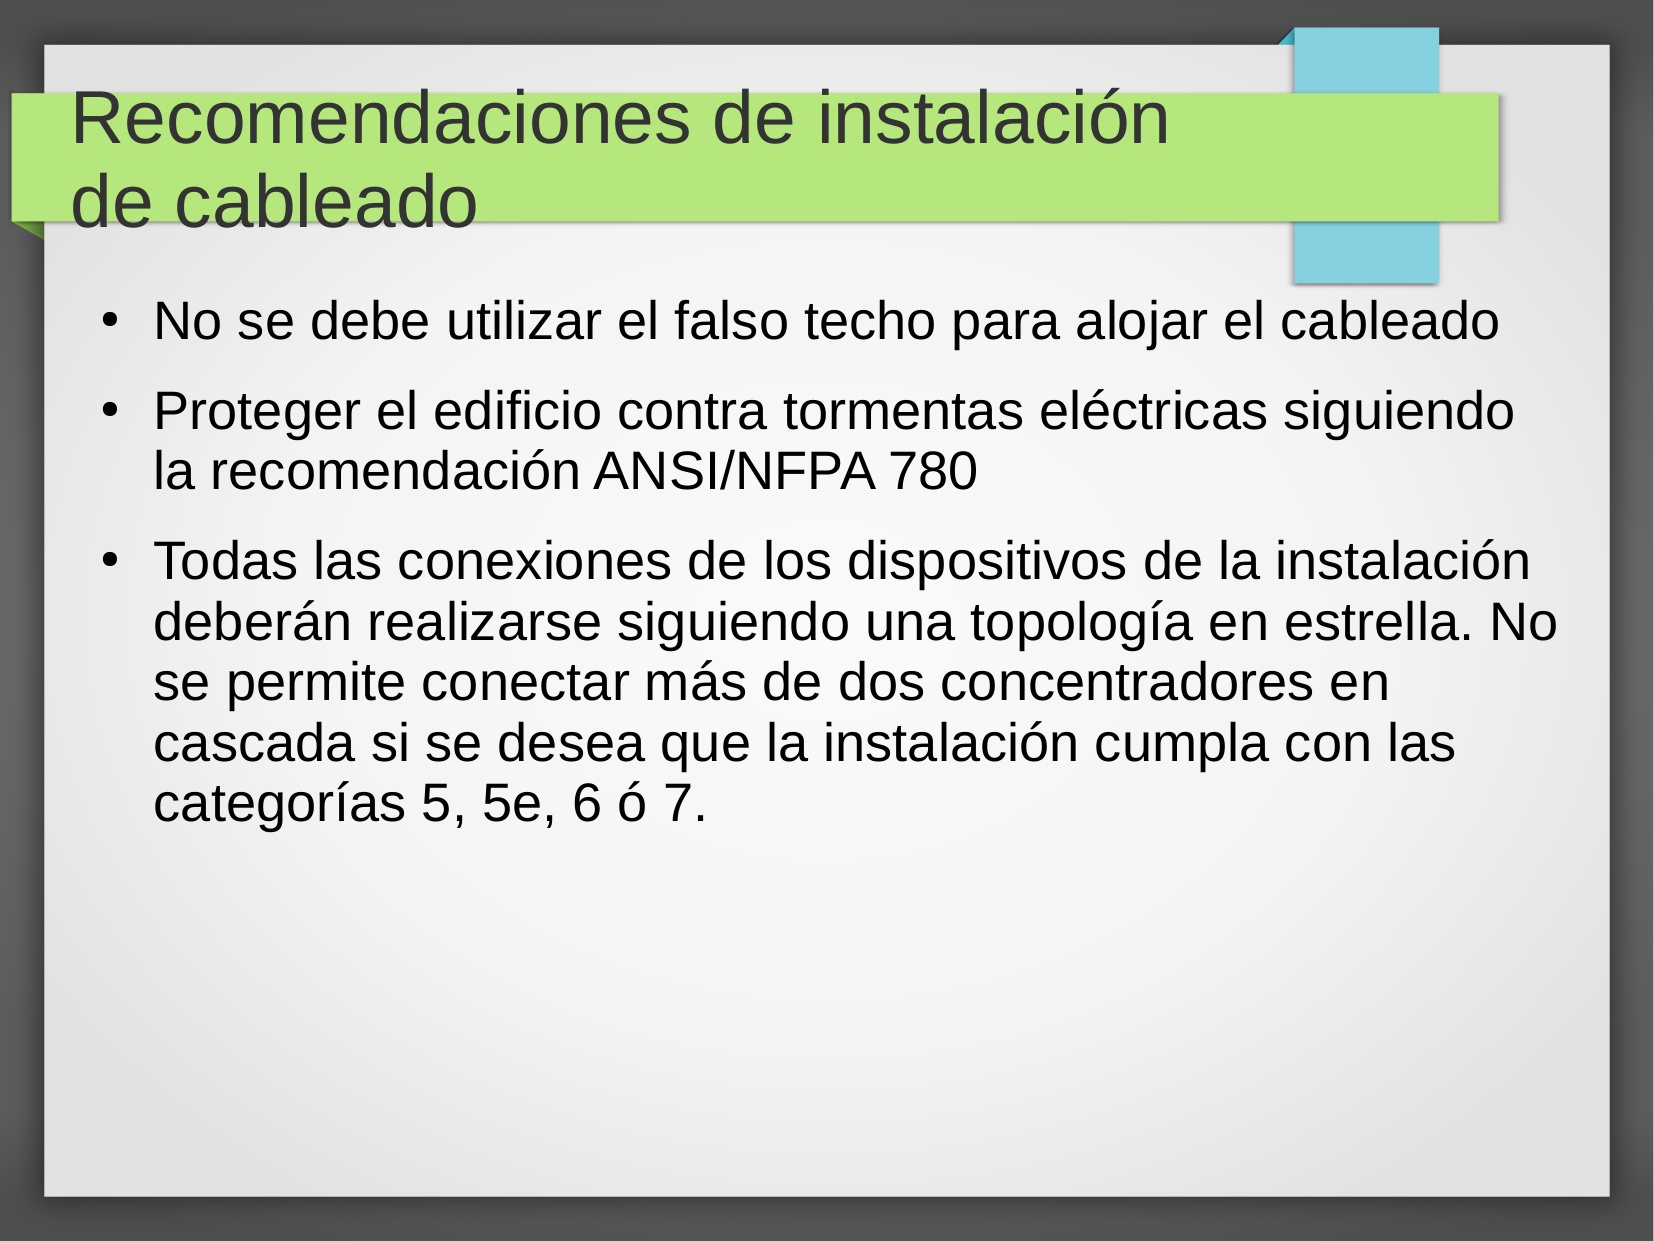

# Recomendaciones de instalación de cableado
No se debe utilizar el falso techo para alojar el cableado
Proteger el edificio contra tormentas eléctricas siguiendo la recomendación ANSI/NFPA 780
Todas las conexiones de los dispositivos de la instalación deberán realizarse siguiendo una topología en estrella. No se permite conectar más de dos concentradores en cascada si se desea que la instalación cumpla con las categorías 5, 5e, 6 ó 7.